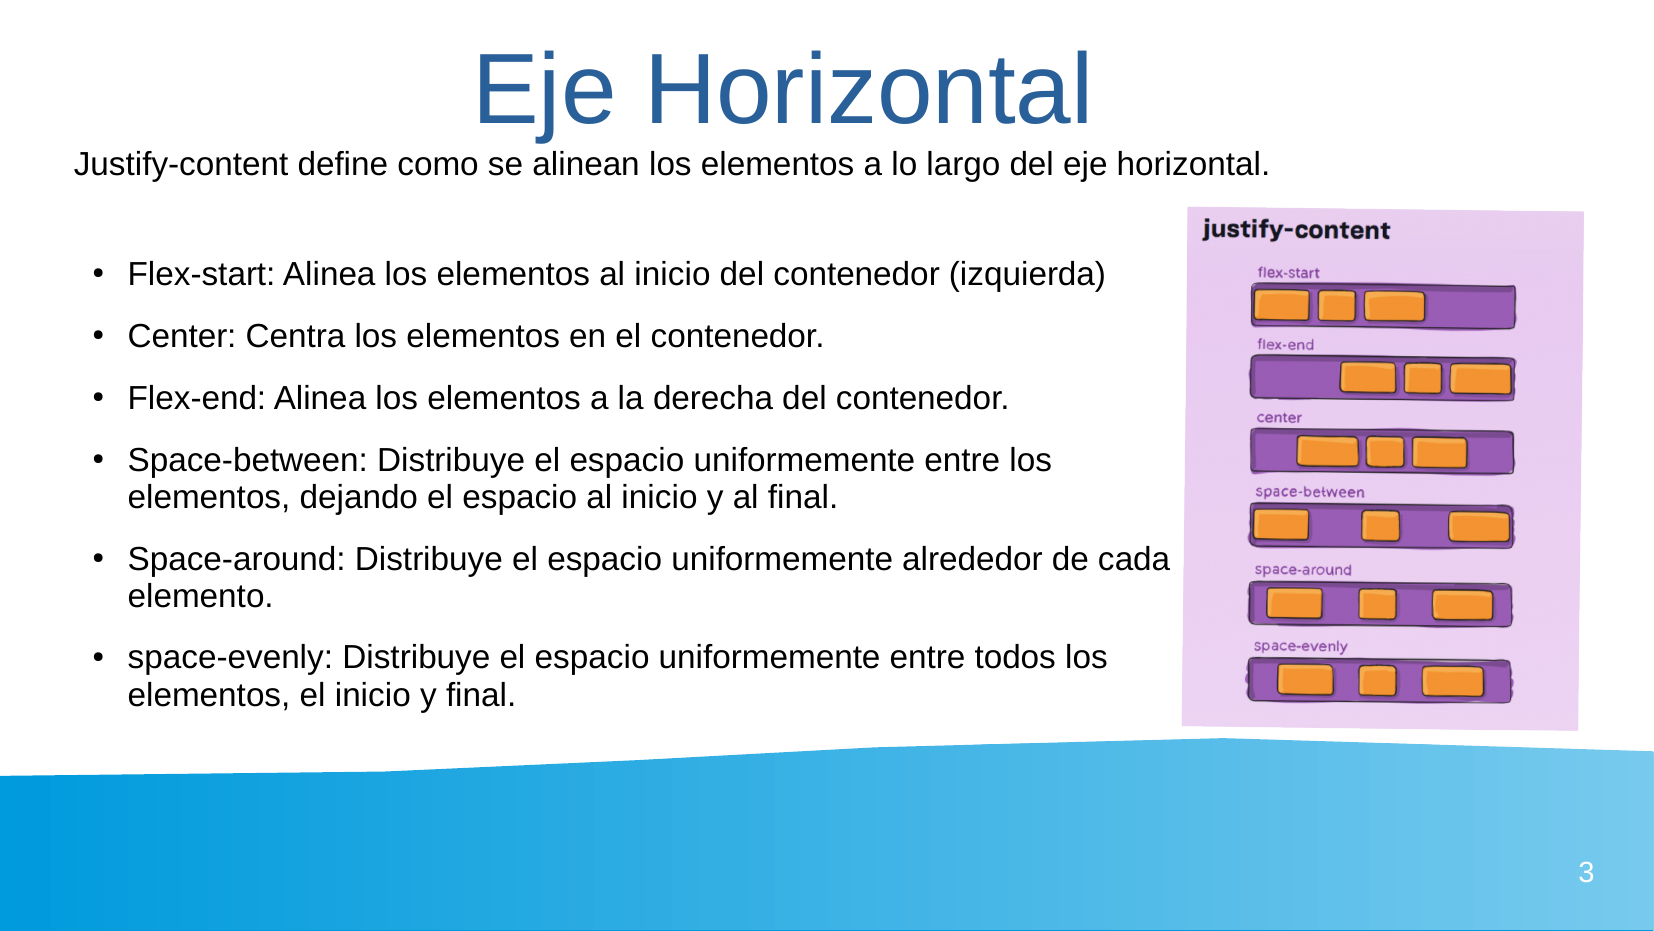

# Eje Horizontal
Justify-content define como se alinean los elementos a lo largo del eje horizontal.
Flex-start: Alinea los elementos al inicio del contenedor (izquierda)
Center: Centra los elementos en el contenedor.
Flex-end: Alinea los elementos a la derecha del contenedor.
Space-between: Distribuye el espacio uniformemente entre los elementos, dejando el espacio al inicio y al final.
Space-around: Distribuye el espacio uniformemente alrededor de cada elemento.
space-evenly: Distribuye el espacio uniformemente entre todos los elementos, el inicio y final.
3